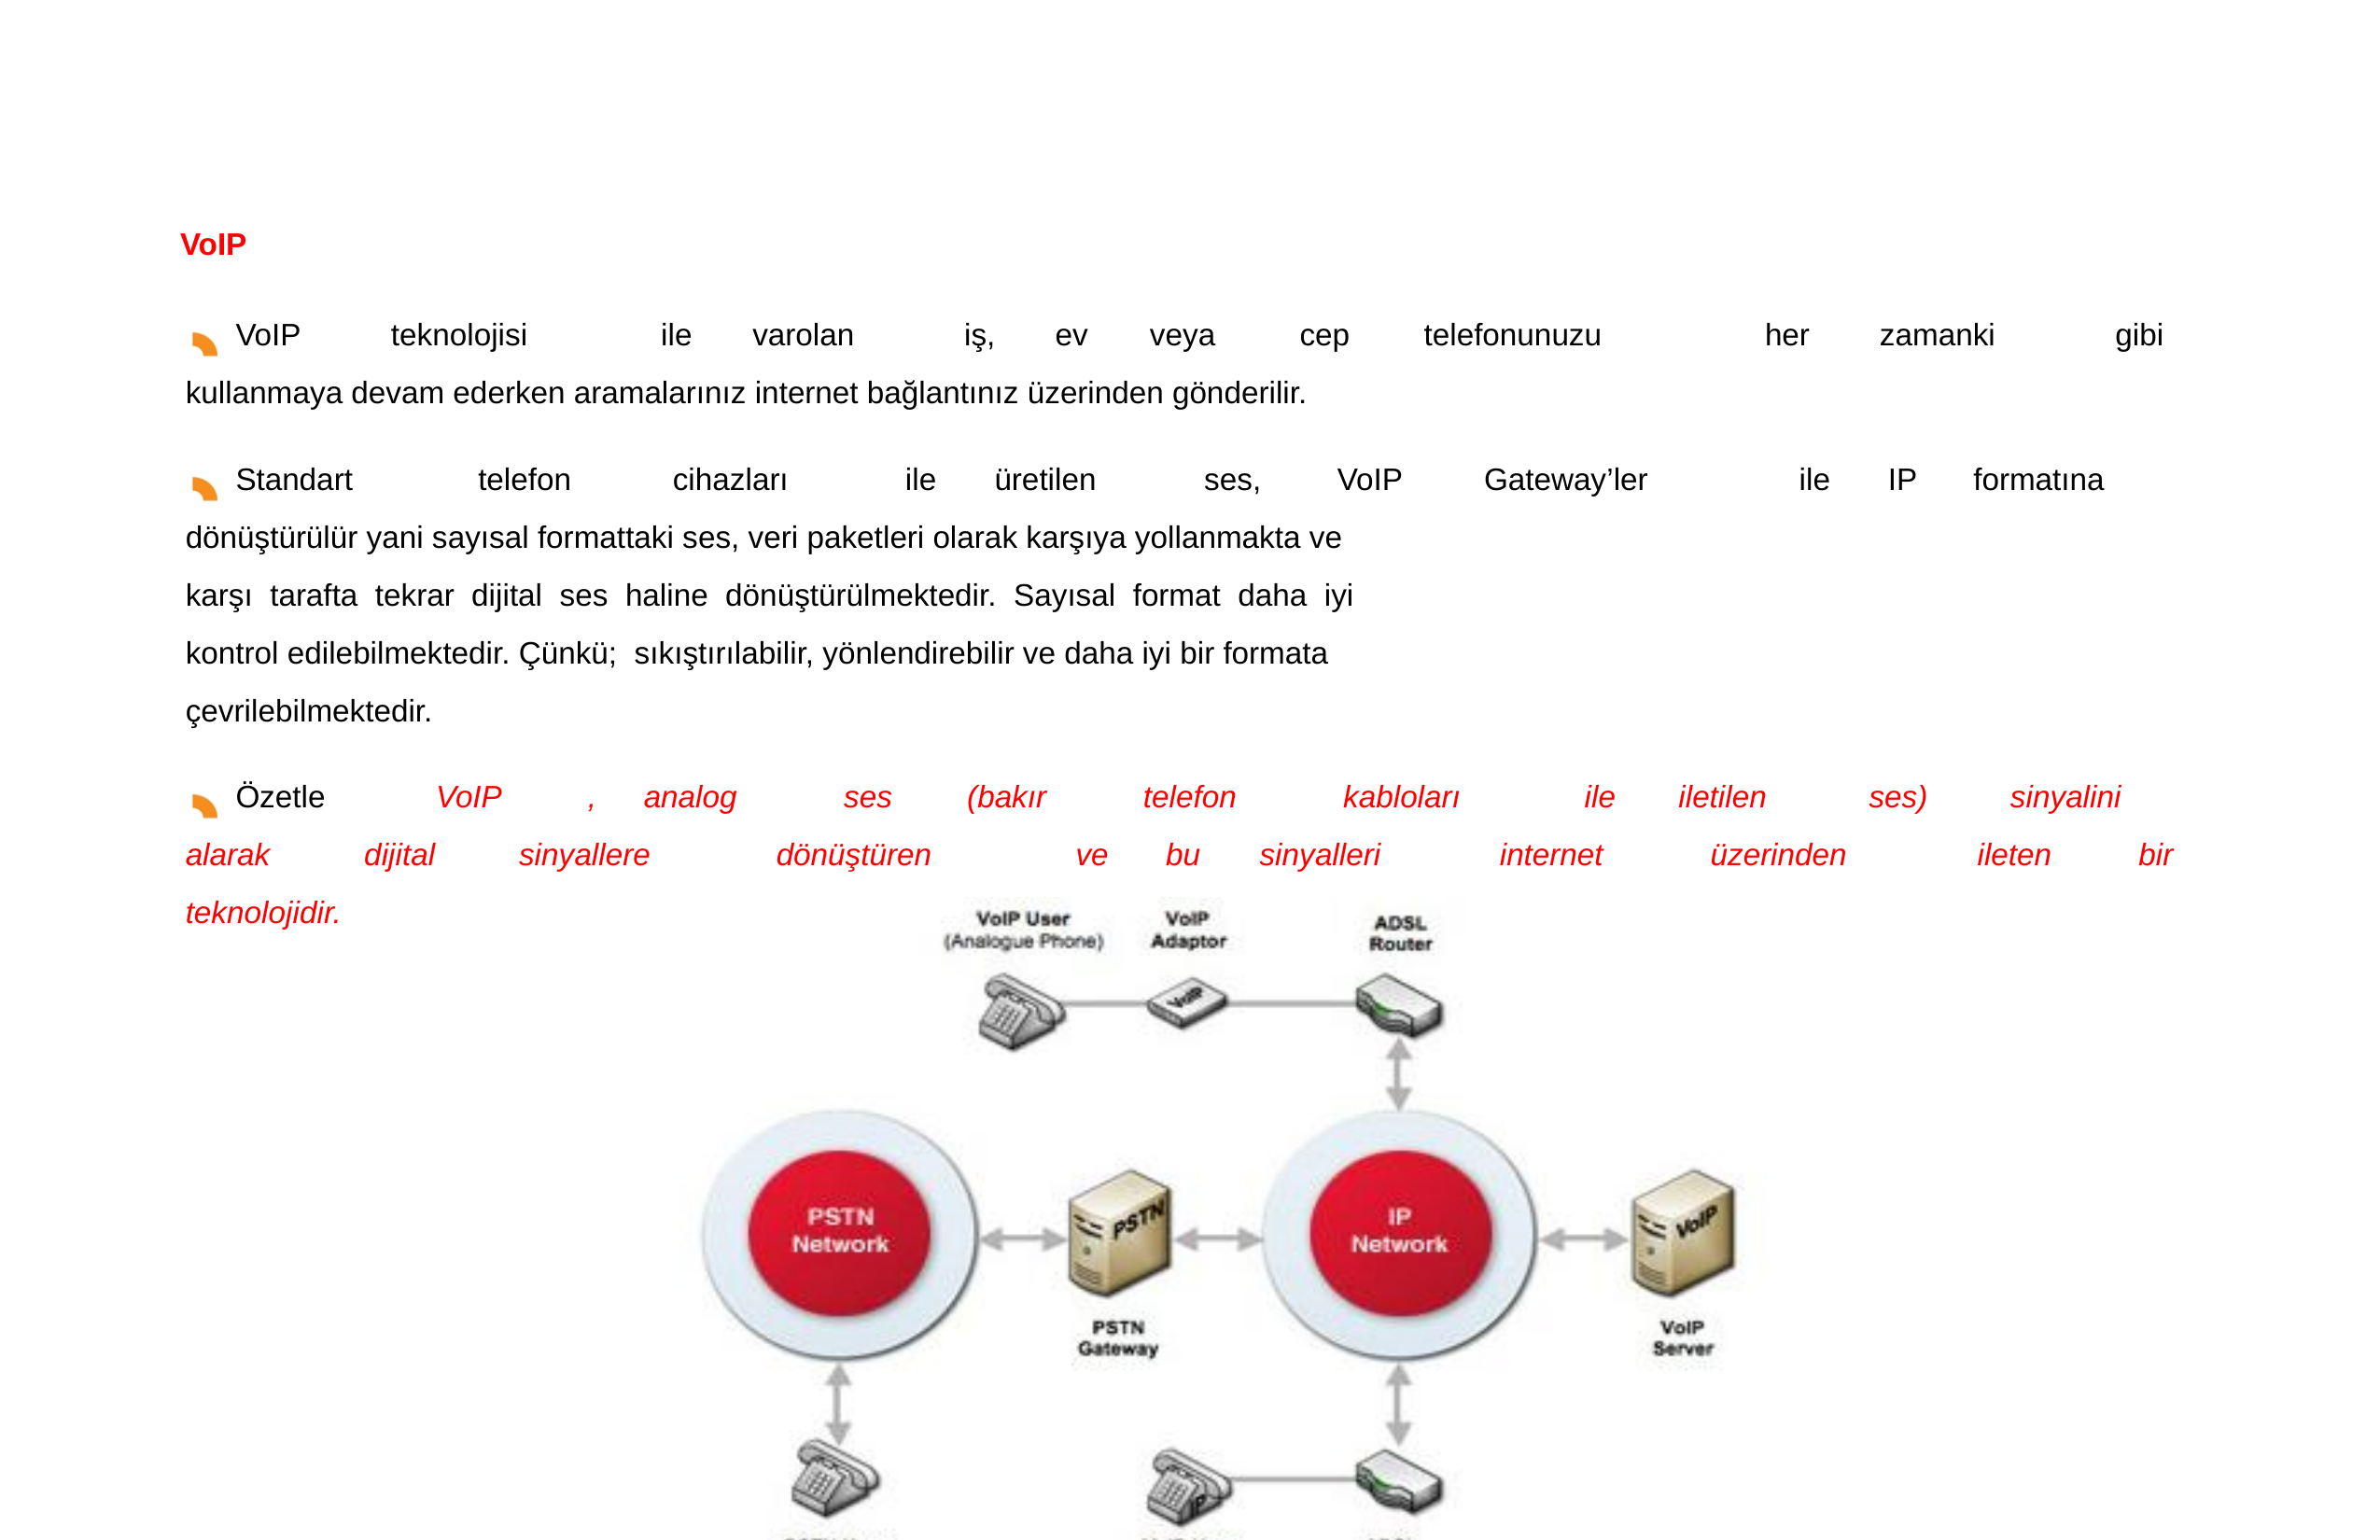

VoIP
 VoIP
teknolojisi
ile
varolan
iş,
ev
veya
cep
telefonunuzu
her
zamanki
gibi
kullanmaya devam ederken aramalarınız internet bağlantınız üzerinden gönderilir.
 Standart
telefon
cihazları
ile
üretilen
ses,
VoIP
Gateway’ler
ile
IP
formatına
dönüştürülür yani sayısal formattaki ses, veri paketleri olarak karşıya yollanmakta ve
karşı tarafta tekrar dijital ses haline dönüştürülmektedir. Sayısal format daha iyi
kontrol edilebilmektedir. Çünkü; sıkıştırılabilir, yönlendirebilir ve daha iyi bir formata
çevrilebilmektedir.
 Özetle
VoIP
,
analog
ses
(bakır
telefon
kabloları
ile
iletilen
ses)
sinyalini
alarak
dijital
sinyallere
dönüştüren
ve
bu
sinyalleri
internet
üzerinden
ileten
bir
teknolojidir.